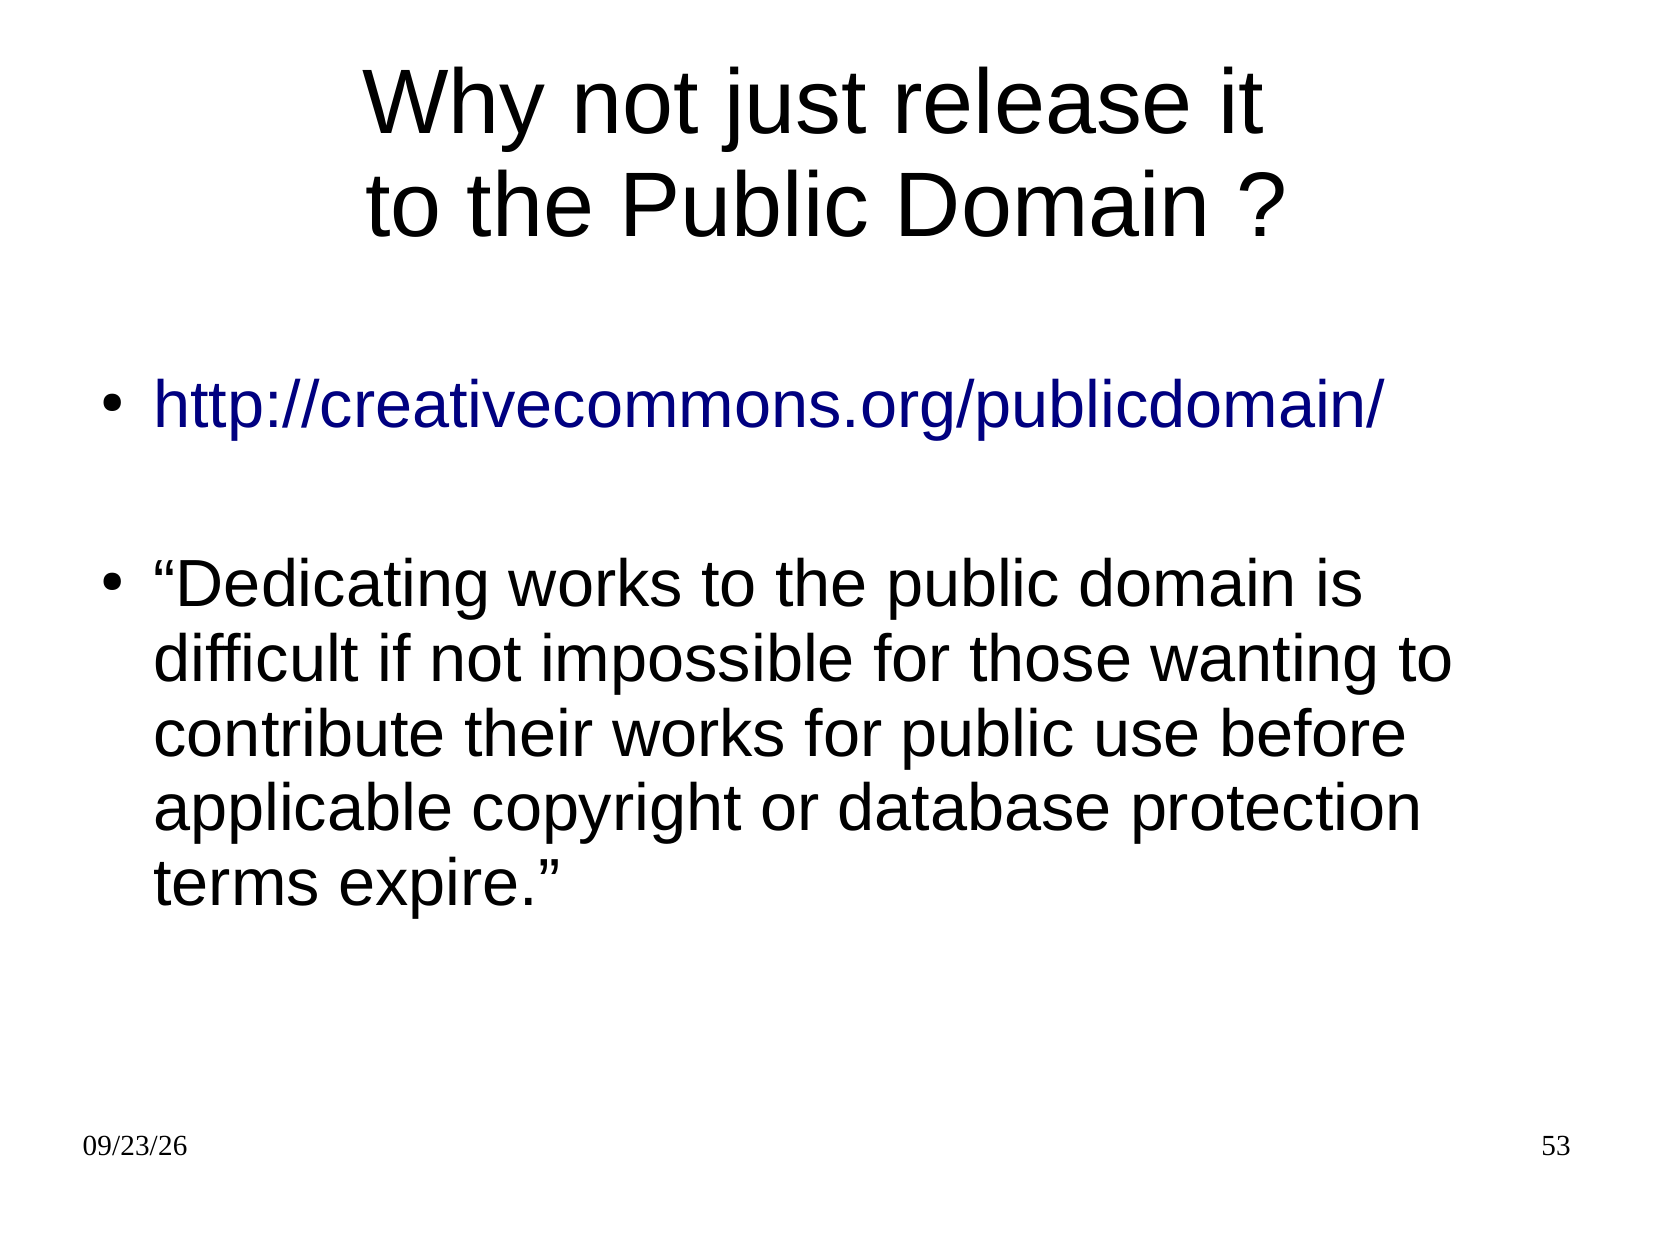

# Why not just release it to the Public Domain ?
http://creativecommons.org/publicdomain/
“Dedicating works to the public domain is difficult if not impossible for those wanting to contribute their works for public use before applicable copyright or database protection terms expire.”
53